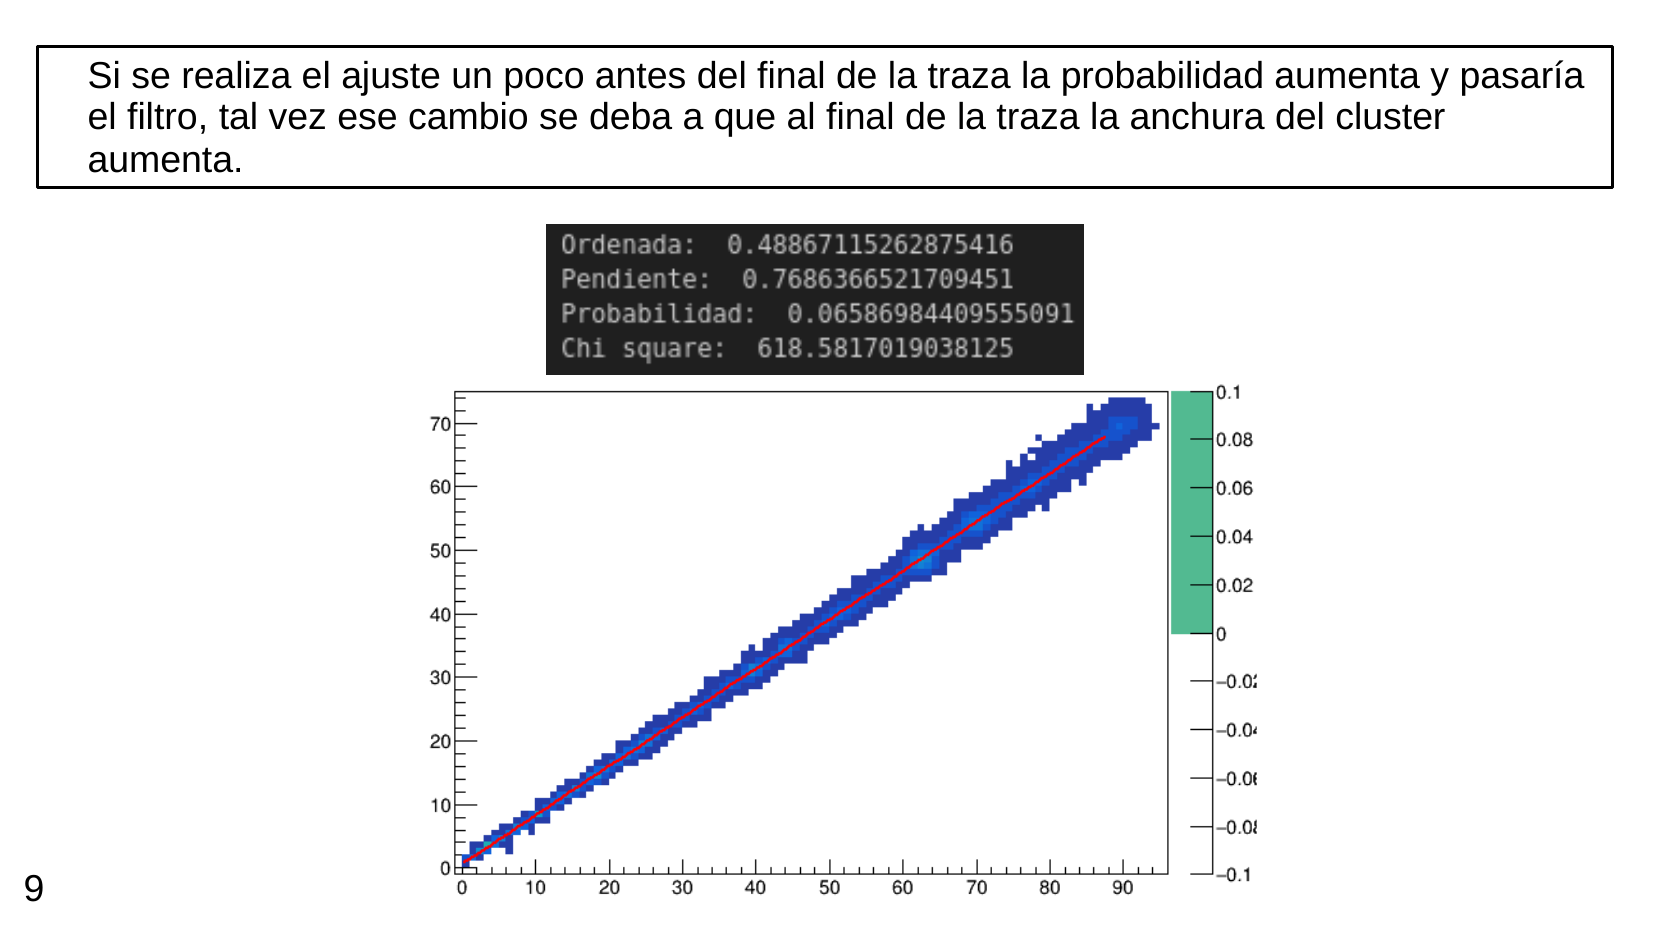

Si se realiza el ajuste un poco antes del final de la traza la probabilidad aumenta y pasaría el filtro, tal vez ese cambio se deba a que al final de la traza la anchura del cluster aumenta.